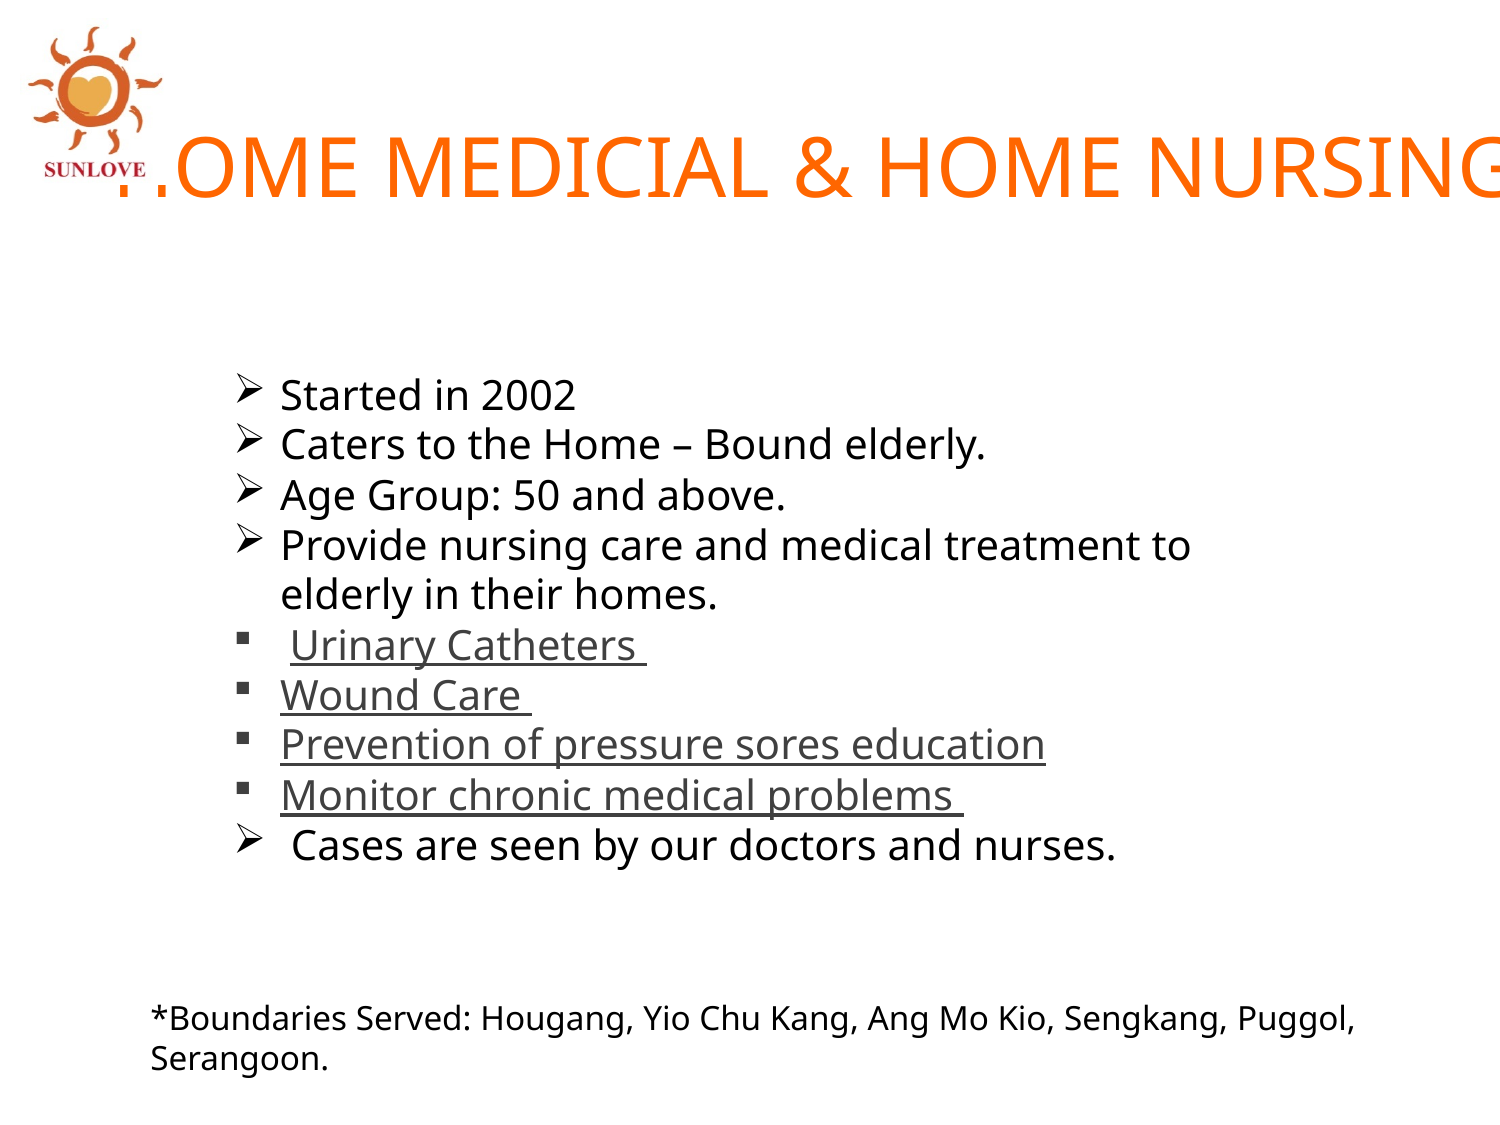

# HOME MEDICIAL & HOME NURSING
Started in 2002
Caters to the Home – Bound elderly.
Age Group: 50 and above.
Provide nursing care and medical treatment to elderly in their homes.
Urinary Catheters
Wound Care
Prevention of pressure sores education
Monitor chronic medical problems
 Cases are seen by our doctors and nurses.
*Boundaries Served: Hougang, Yio Chu Kang, Ang Mo Kio, Sengkang, Puggol, Serangoon.